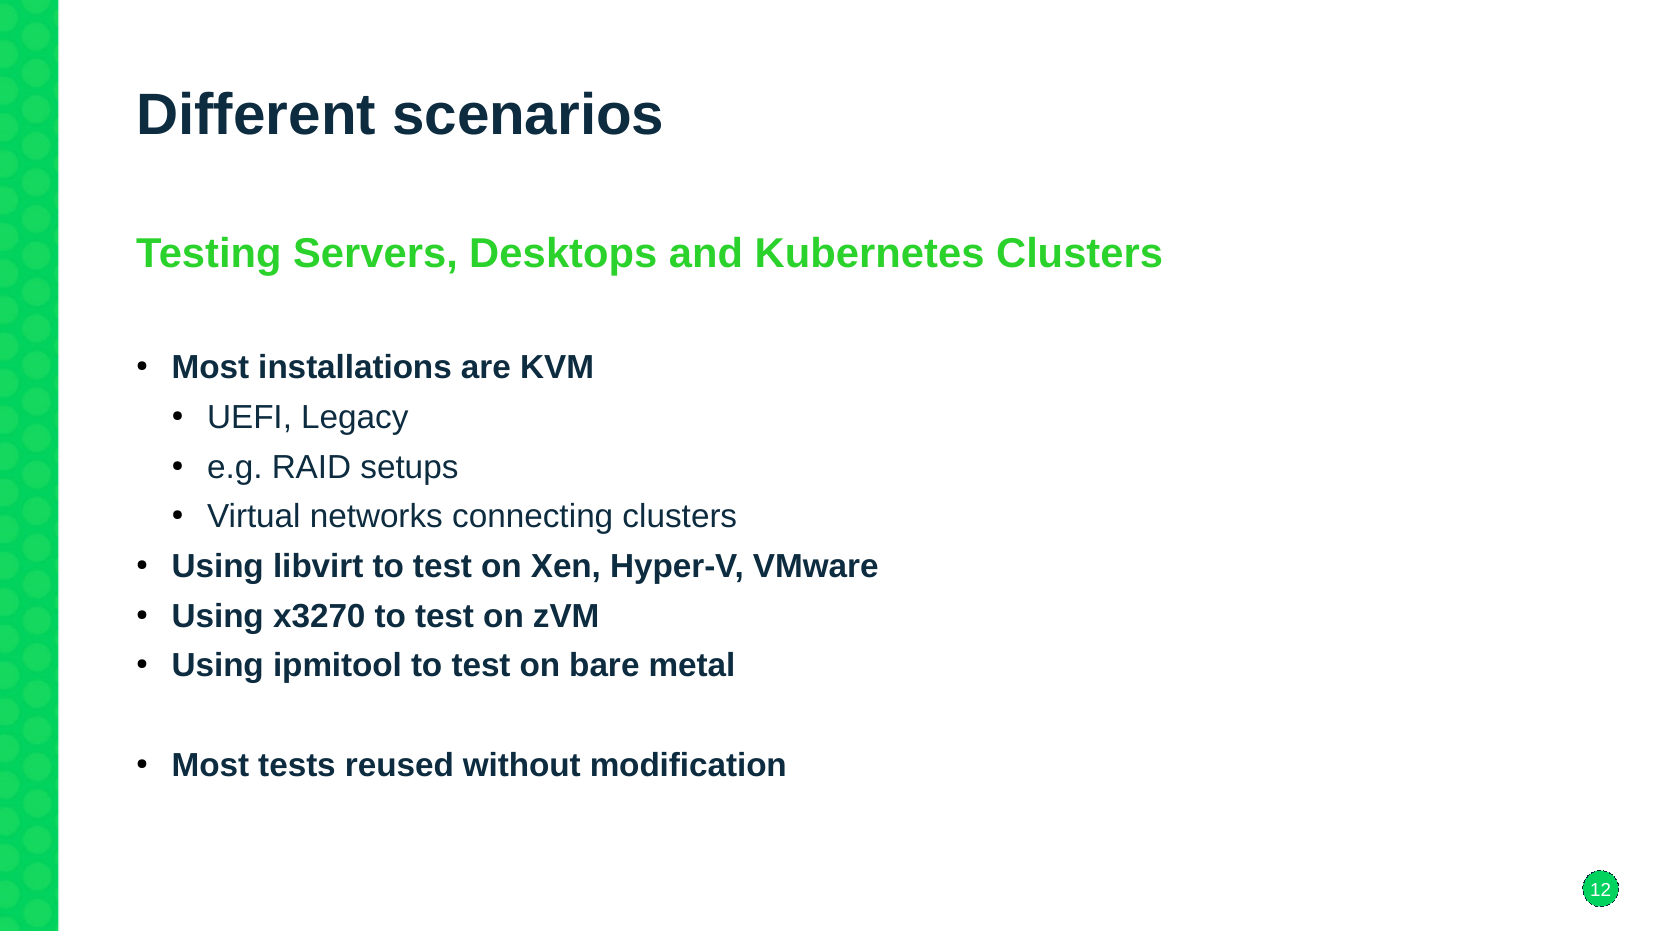

# Different scenarios
Testing Servers, Desktops and Kubernetes Clusters
Most installations are KVM
UEFI, Legacy
e.g. RAID setups
Virtual networks connecting clusters
Using libvirt to test on Xen, Hyper-V, VMware
Using x3270 to test on zVM
Using ipmitool to test on bare metal
Most tests reused without modification
12